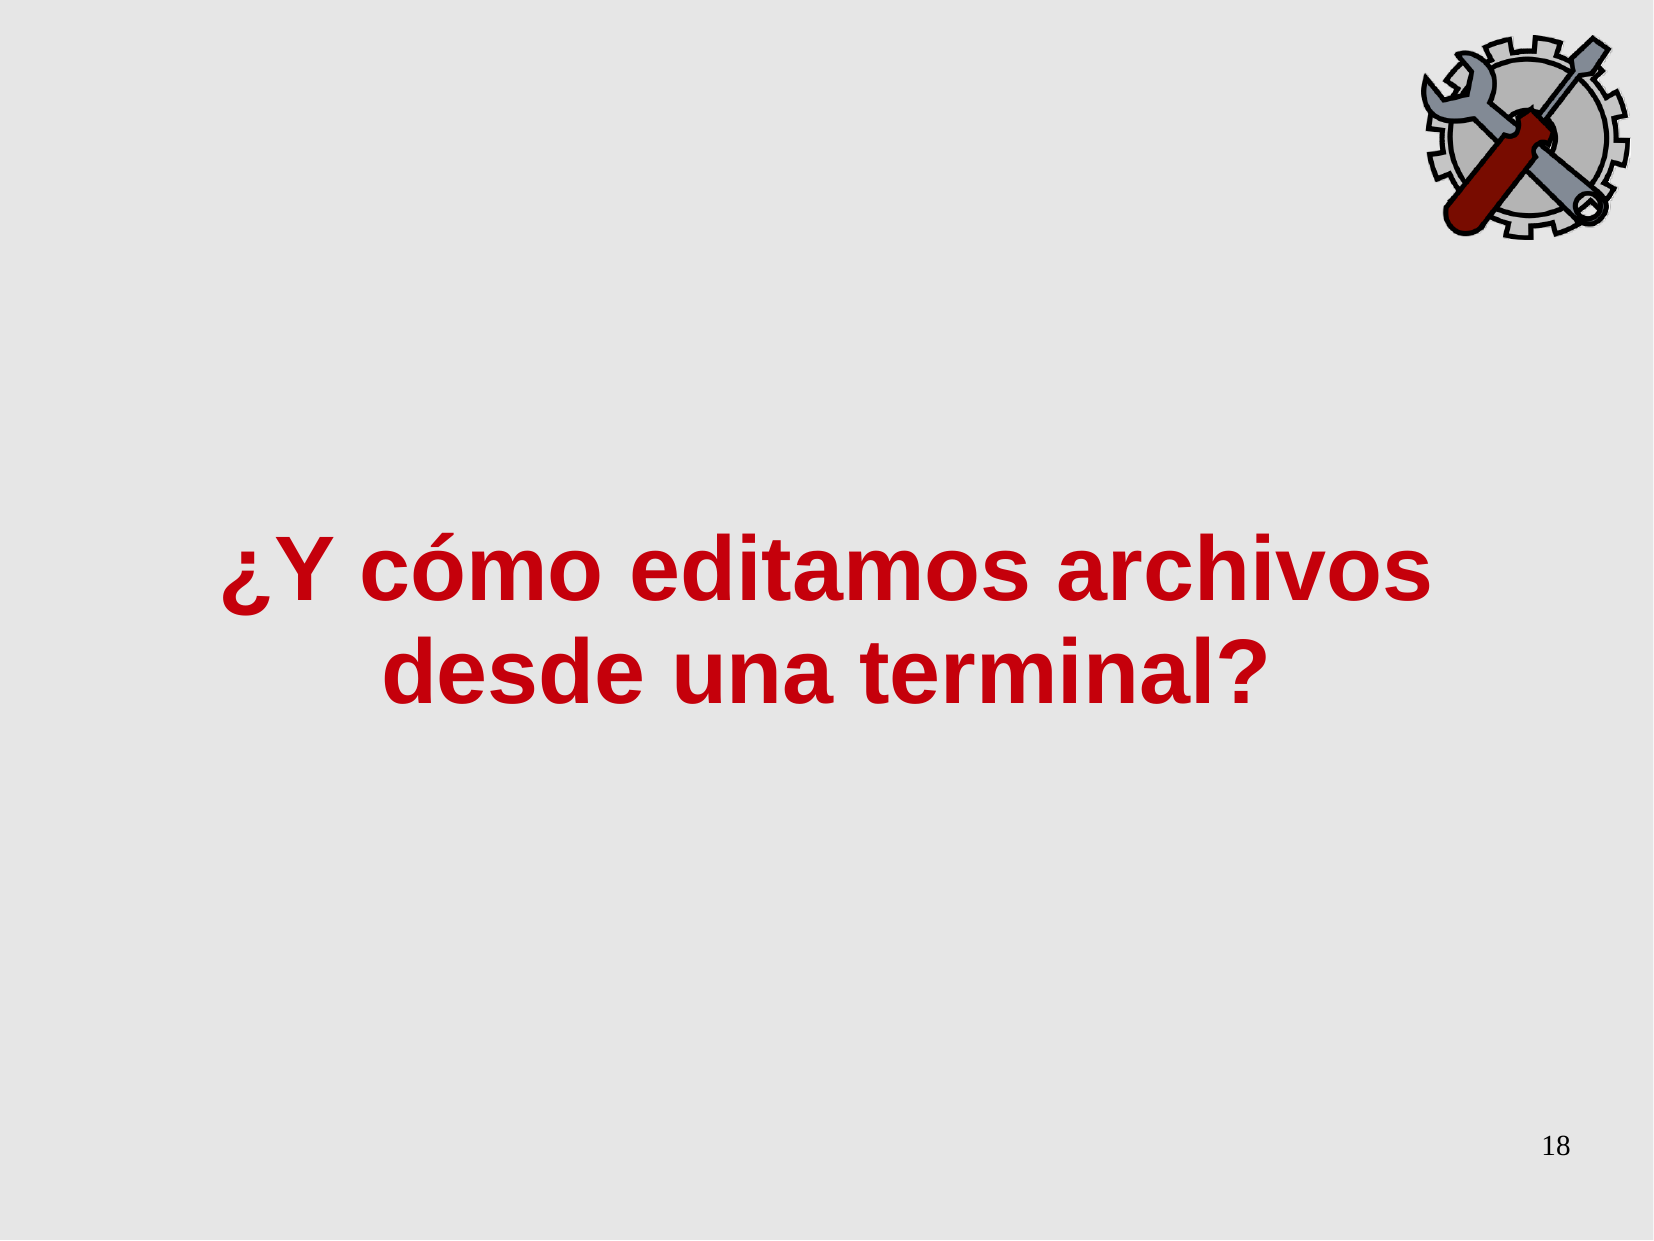

# ¿Y cómo editamos archivos desde una terminal?
18